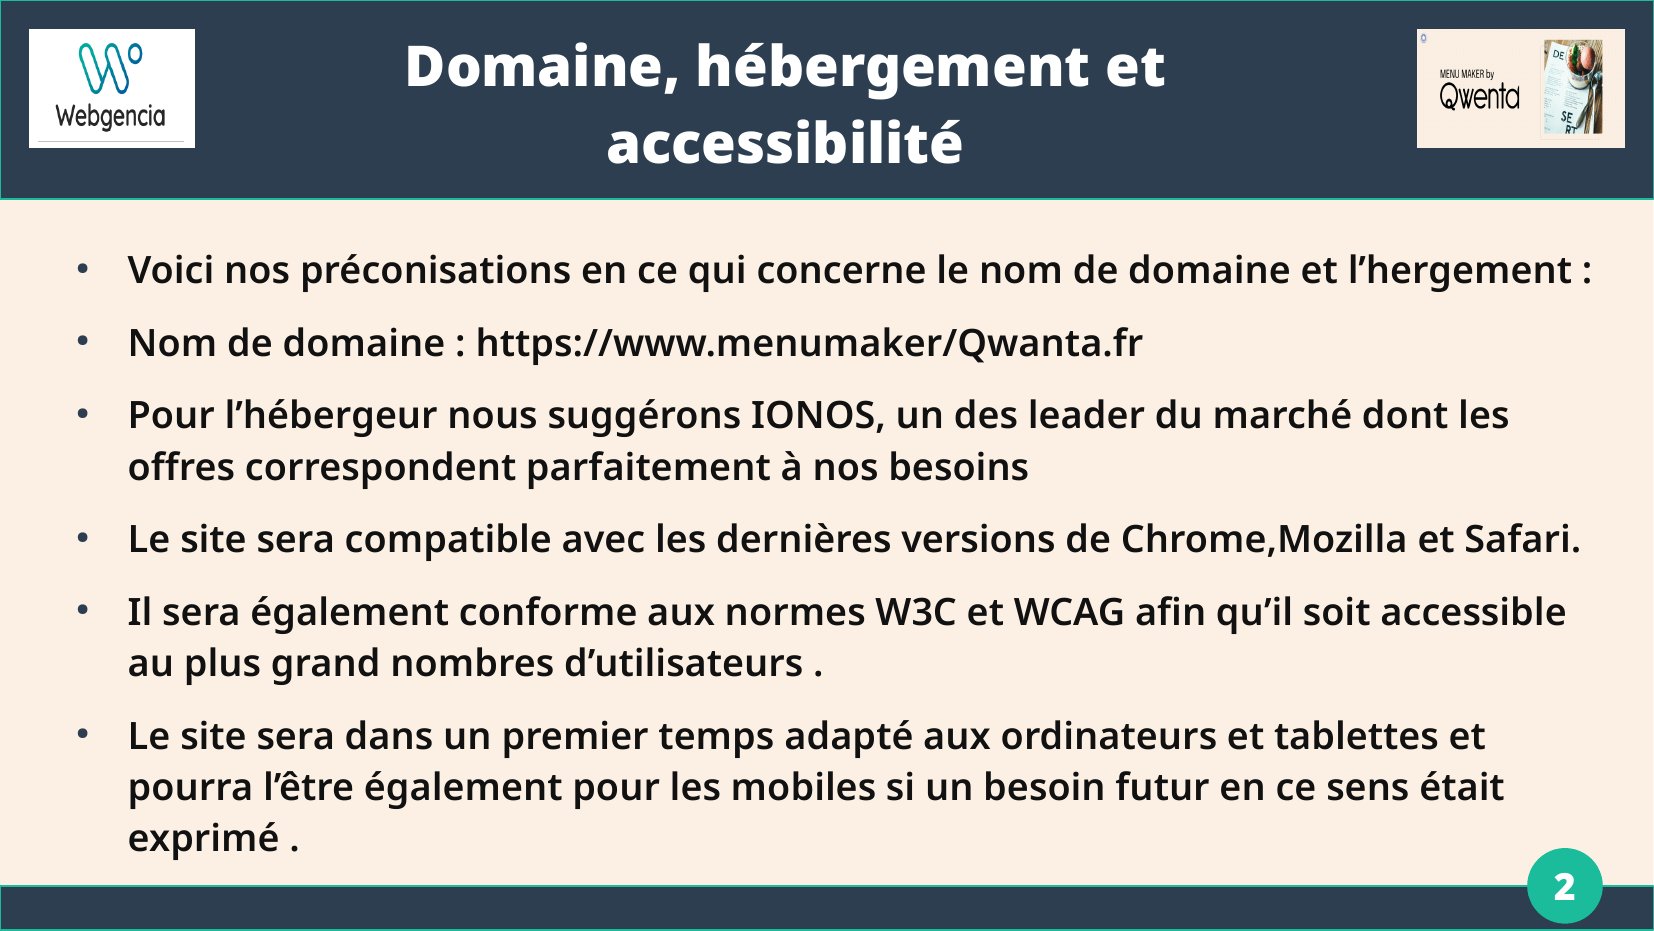

# Domaine, hébergement et accessibilité
Voici nos préconisations en ce qui concerne le nom de domaine et l’hergement :
Nom de domaine : https://www.menumaker/Qwanta.fr
Pour l’hébergeur nous suggérons IONOS, un des leader du marché dont les offres correspondent parfaitement à nos besoins
Le site sera compatible avec les dernières versions de Chrome,Mozilla et Safari.
Il sera également conforme aux normes W3C et WCAG afin qu’il soit accessible au plus grand nombres d’utilisateurs .
Le site sera dans un premier temps adapté aux ordinateurs et tablettes et pourra l’être également pour les mobiles si un besoin futur en ce sens était exprimé .
2